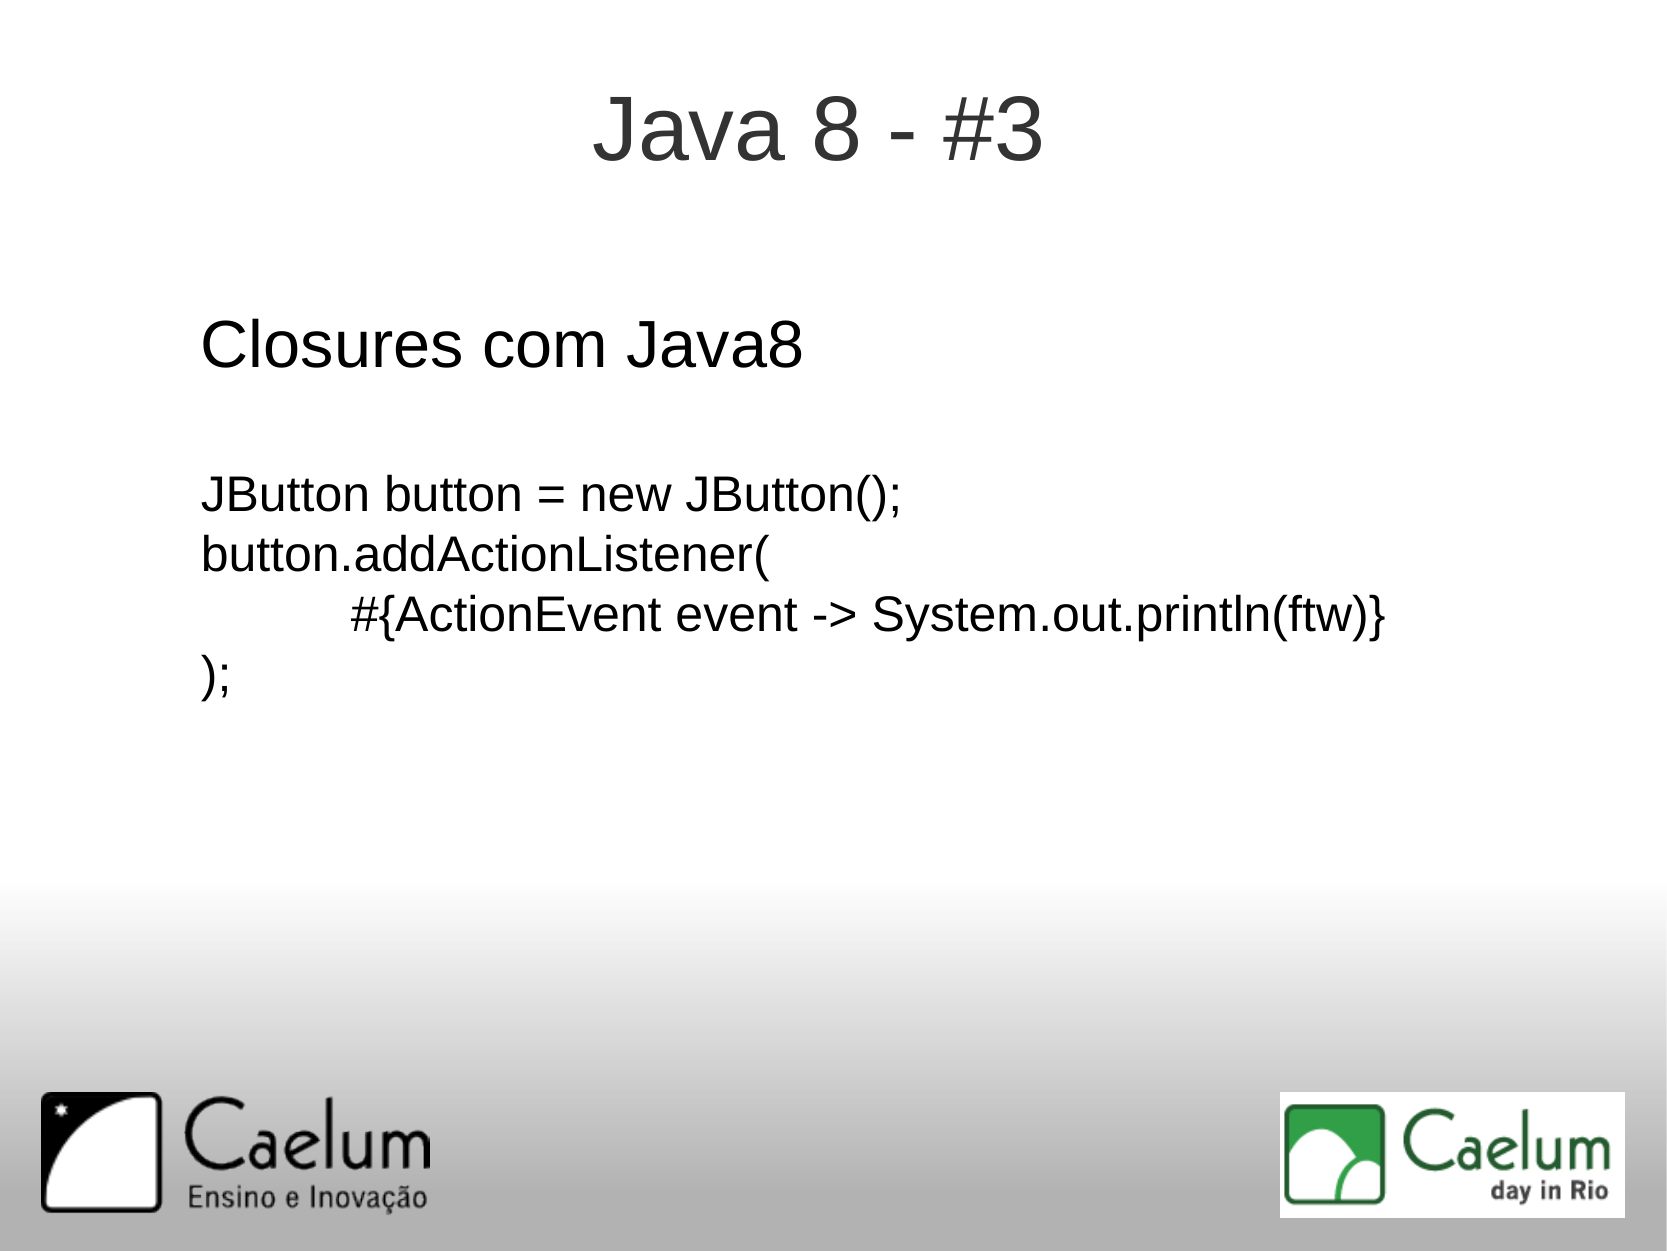

# Java 8 - #3
Closures com Java8
JButton button = new JButton();
button.addActionListener(
	#{ActionEvent event -> System.out.println(ftw)}
);